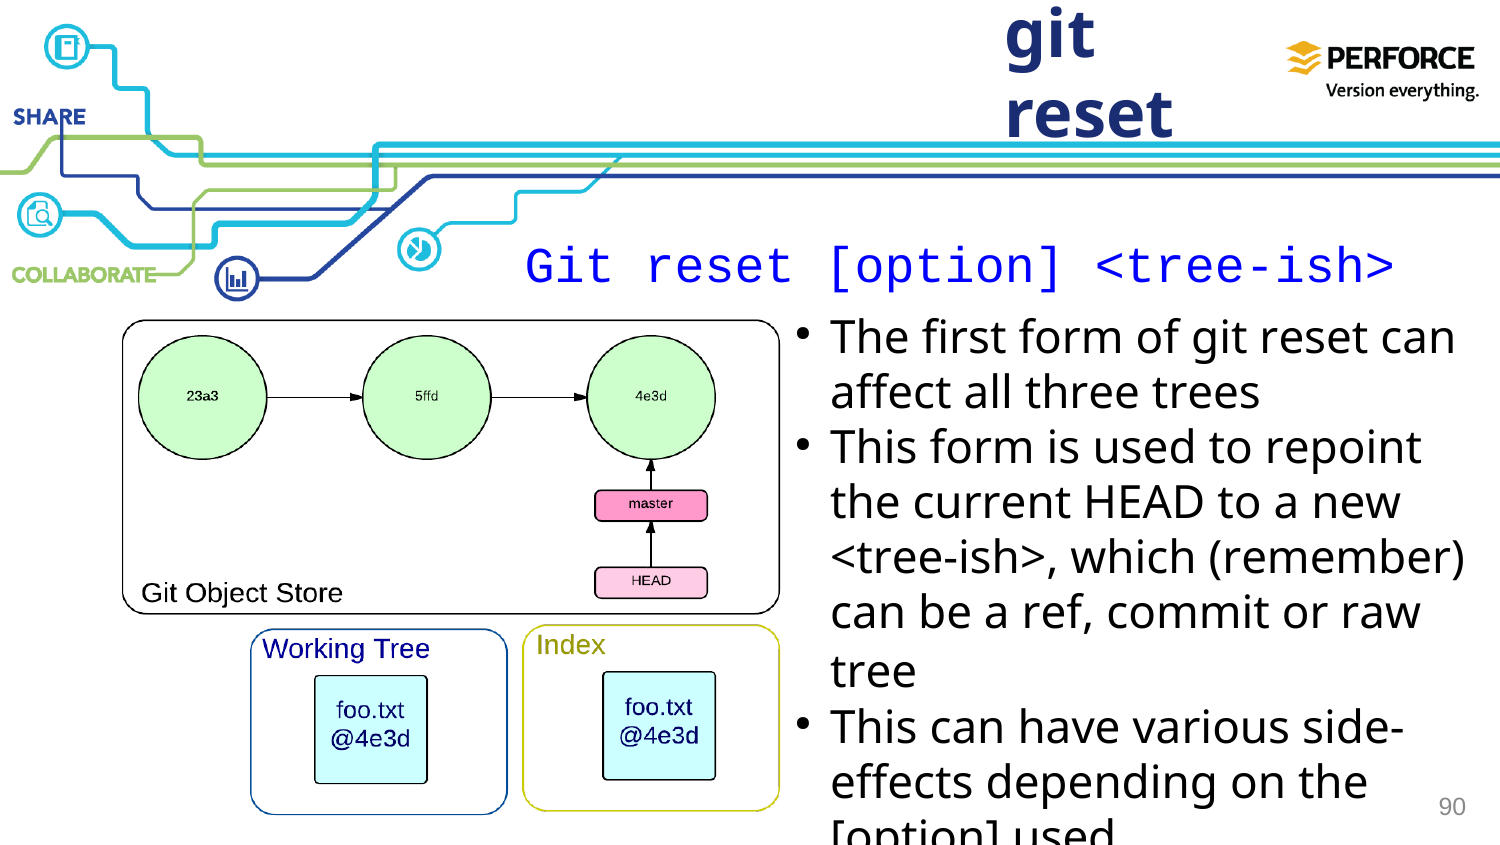

# git reset
Git reset [option] <tree-ish>
The first form of git reset can affect all three trees
This form is used to repoint the current HEAD to a new <tree-ish>, which (remember) can be a ref, commit or raw tree
This can have various side-effects depending on the [option] used